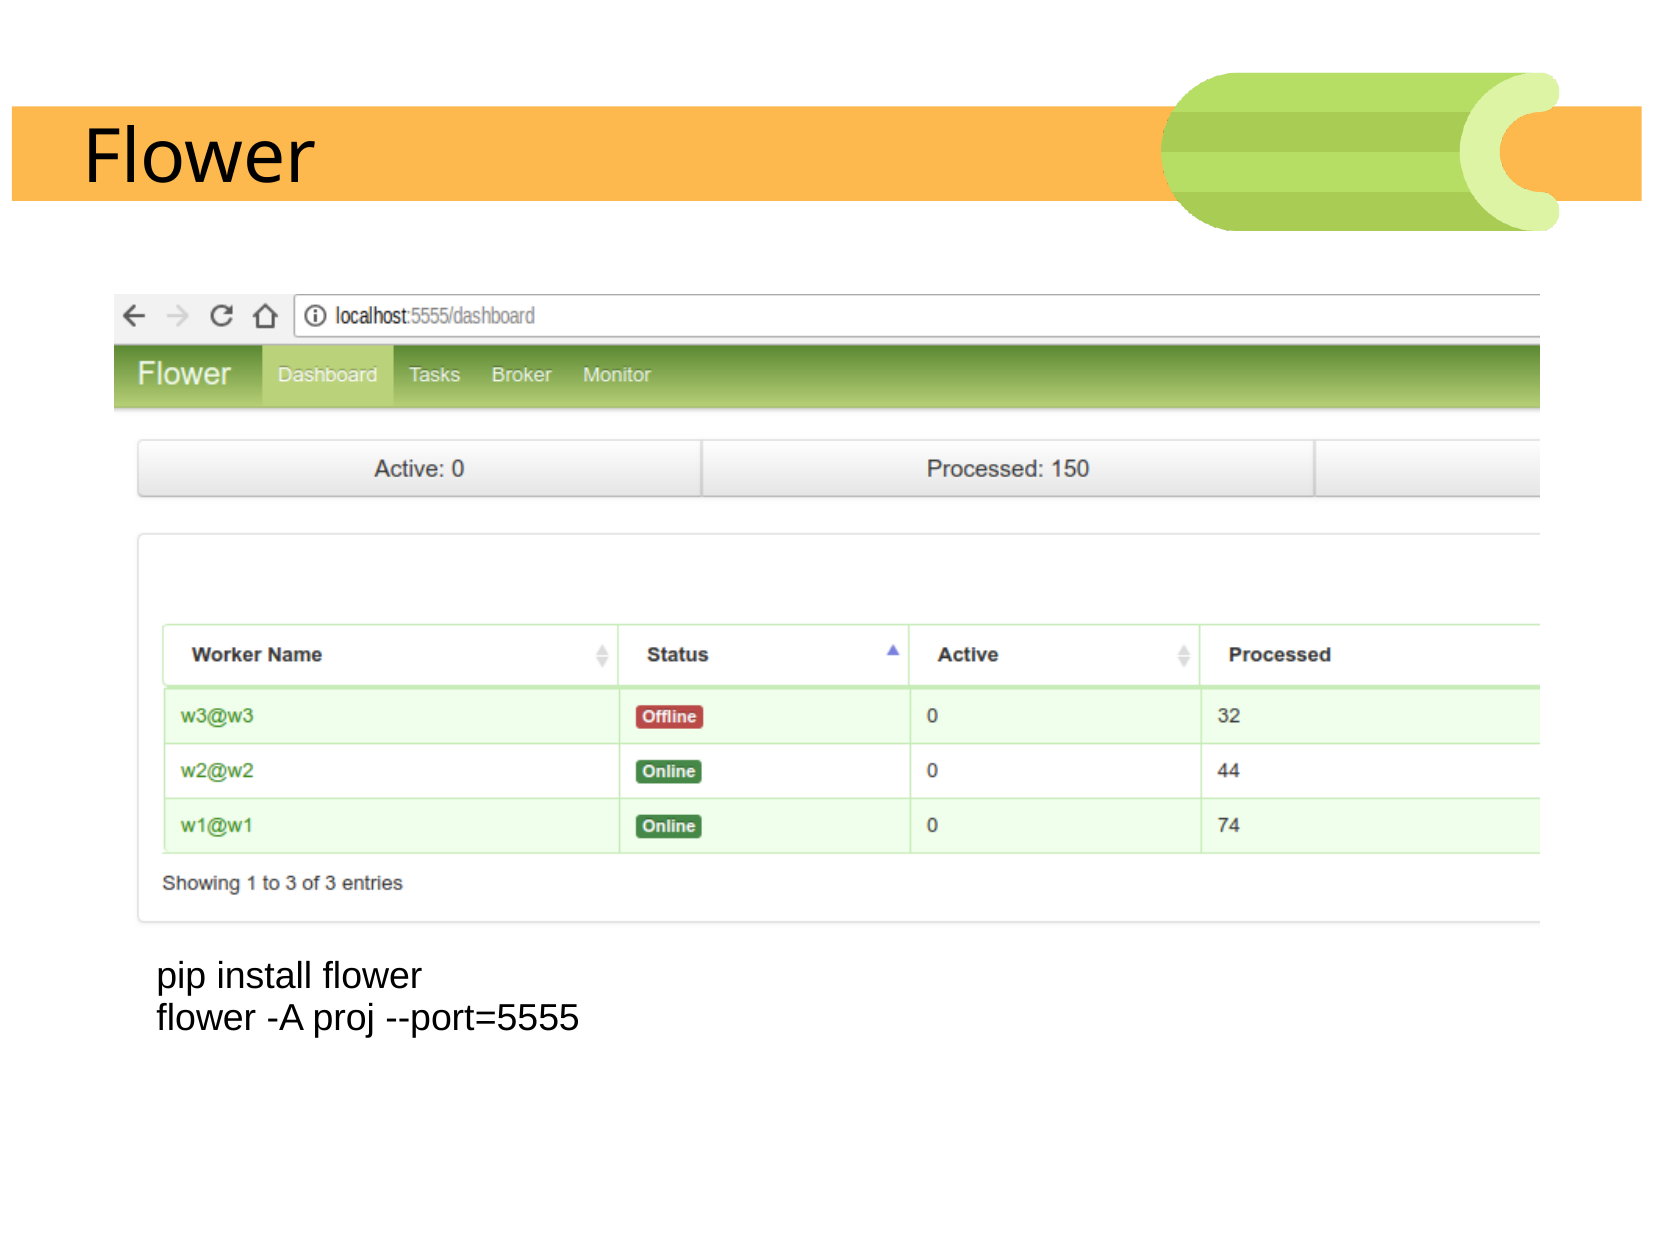

# Flower
pip install flower
flower -A proj --port=5555